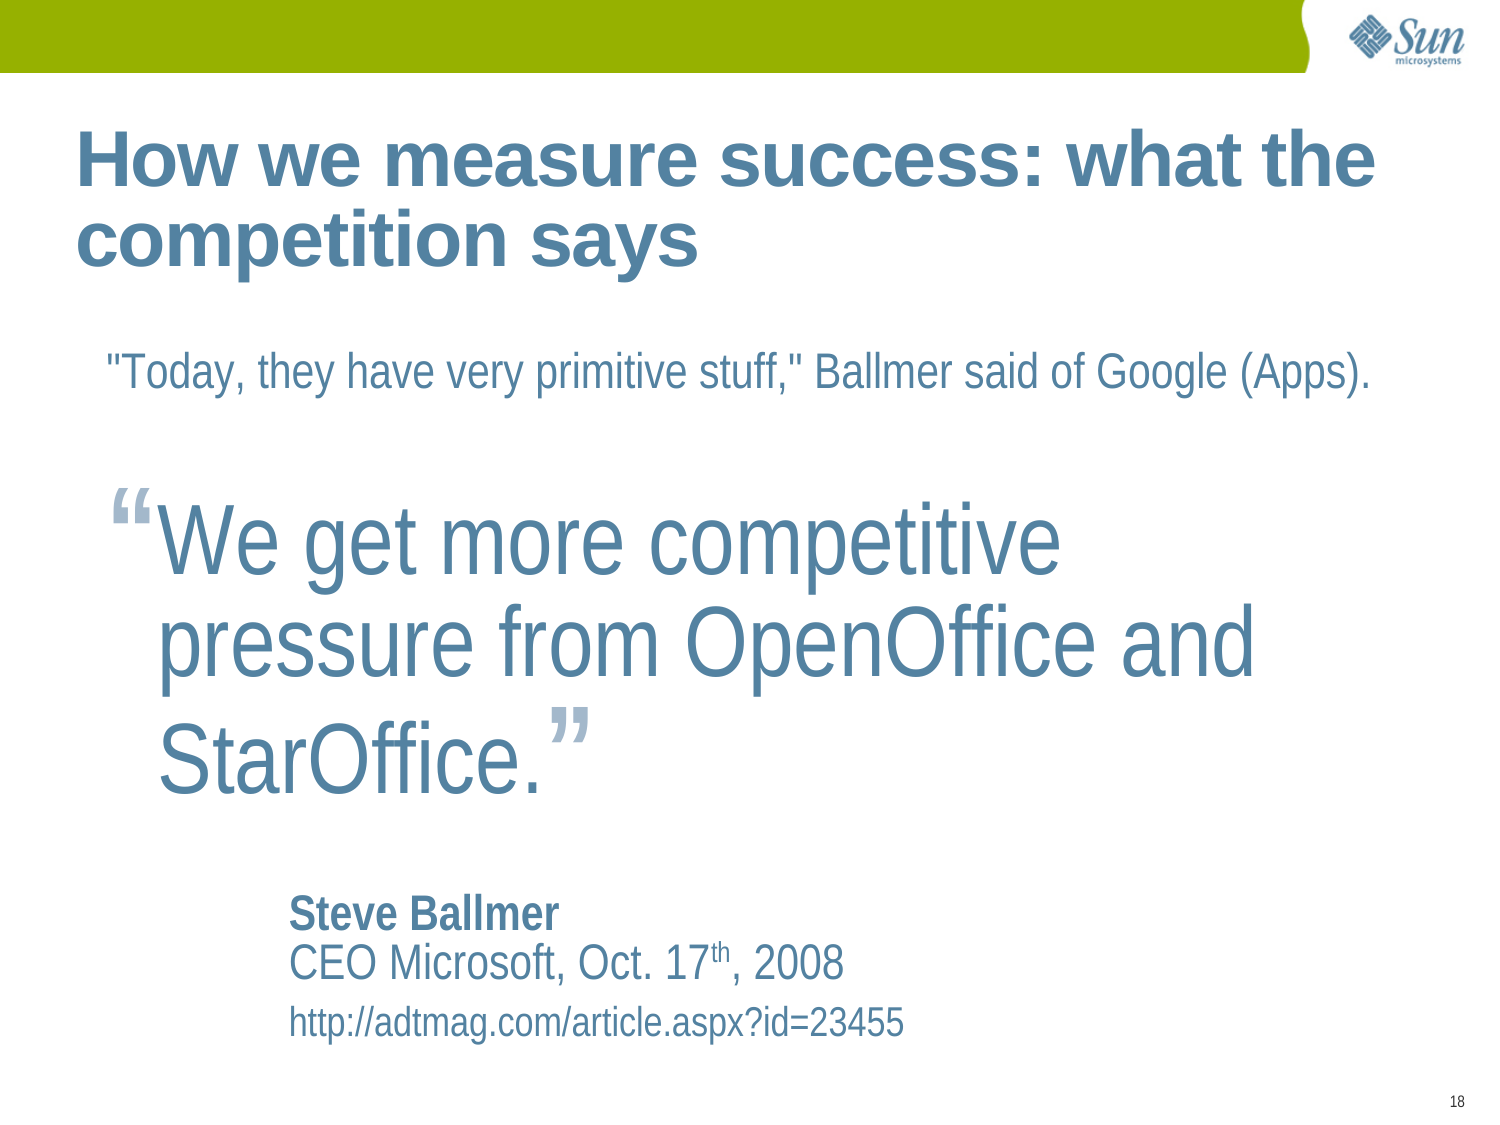

# How we measure success: what the competition says
"Today, they have very primitive stuff," Ballmer said of Google (Apps).
“We get more competitive pressure from OpenOffice and StarOffice.”
Steve Ballmer
CEO Microsoft, Oct. 17th, 2008
http://adtmag.com/article.aspx?id=23455